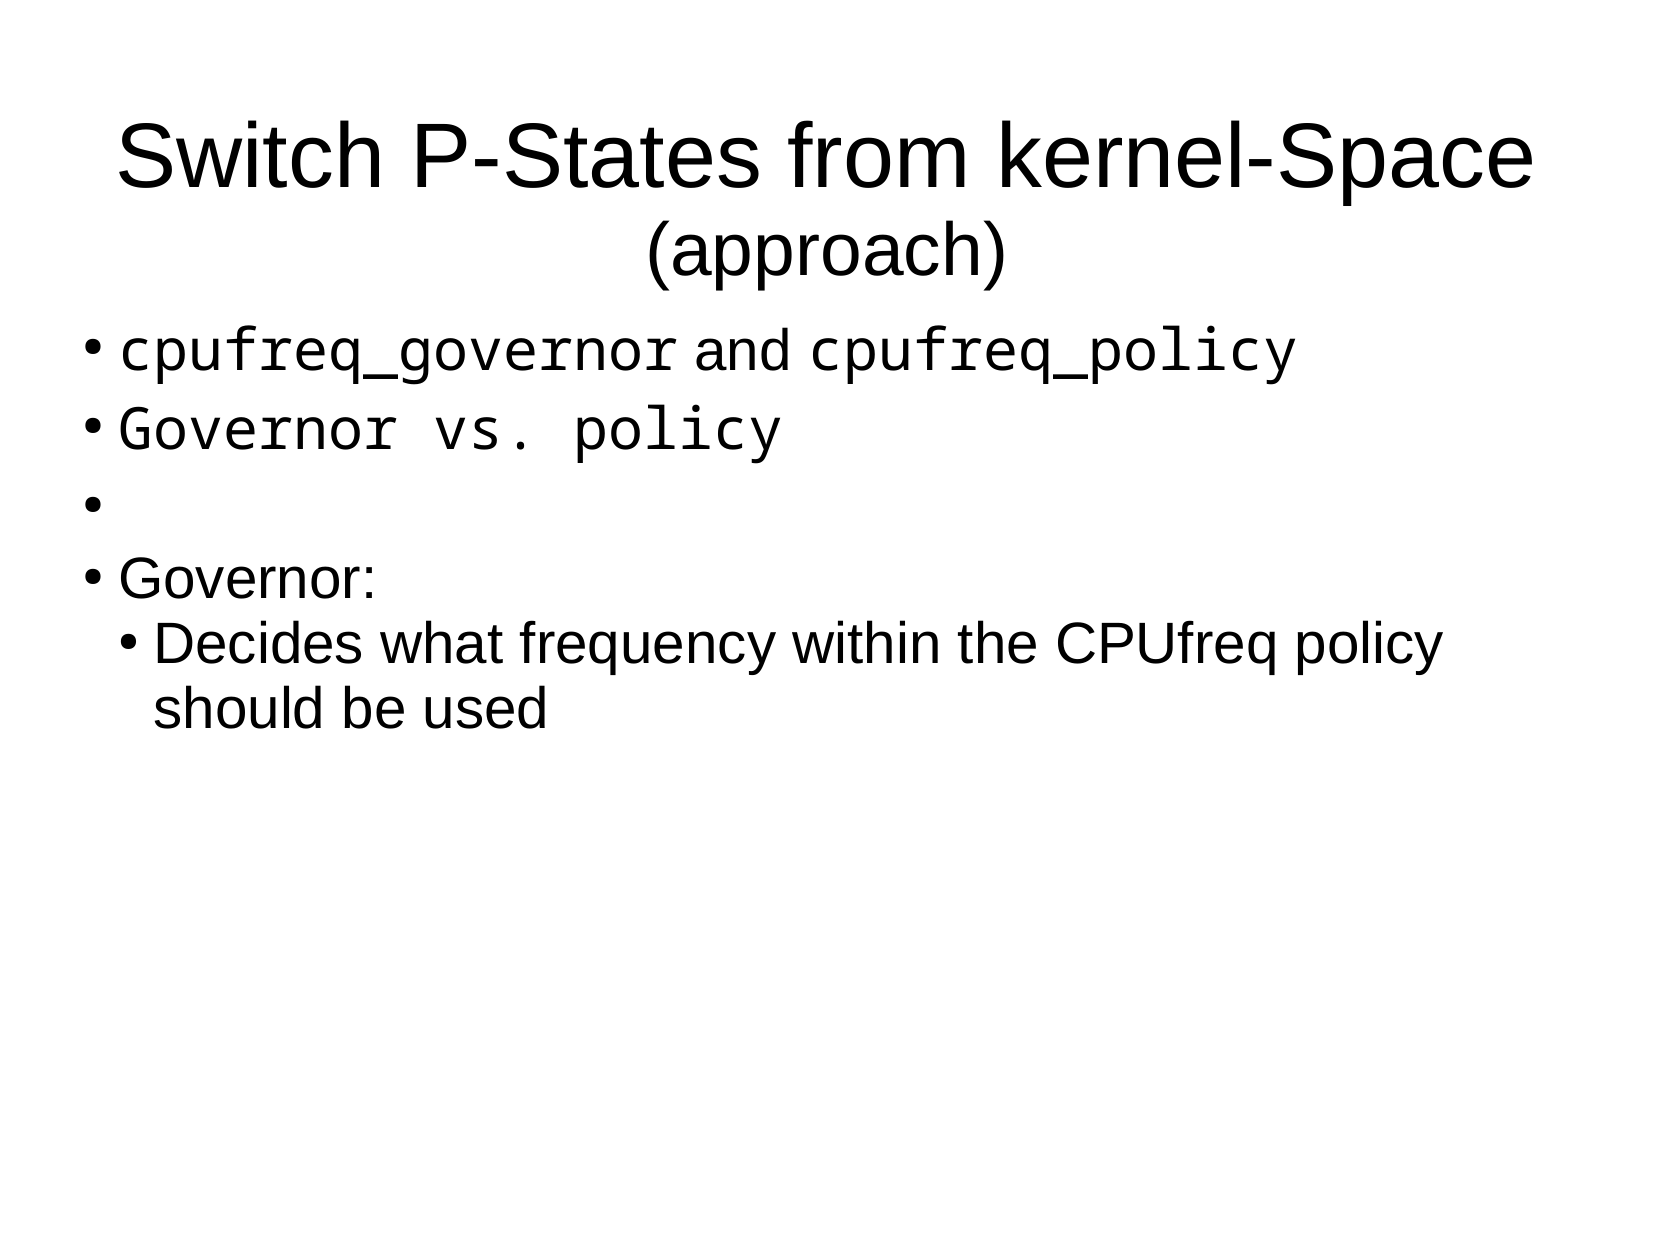

# Switch P-States from kernel-Space (approach)
cpufreq_governor and cpufreq_policy
Governor vs. policy
Governor:
Decides what frequency within the CPUfreq policy should be used